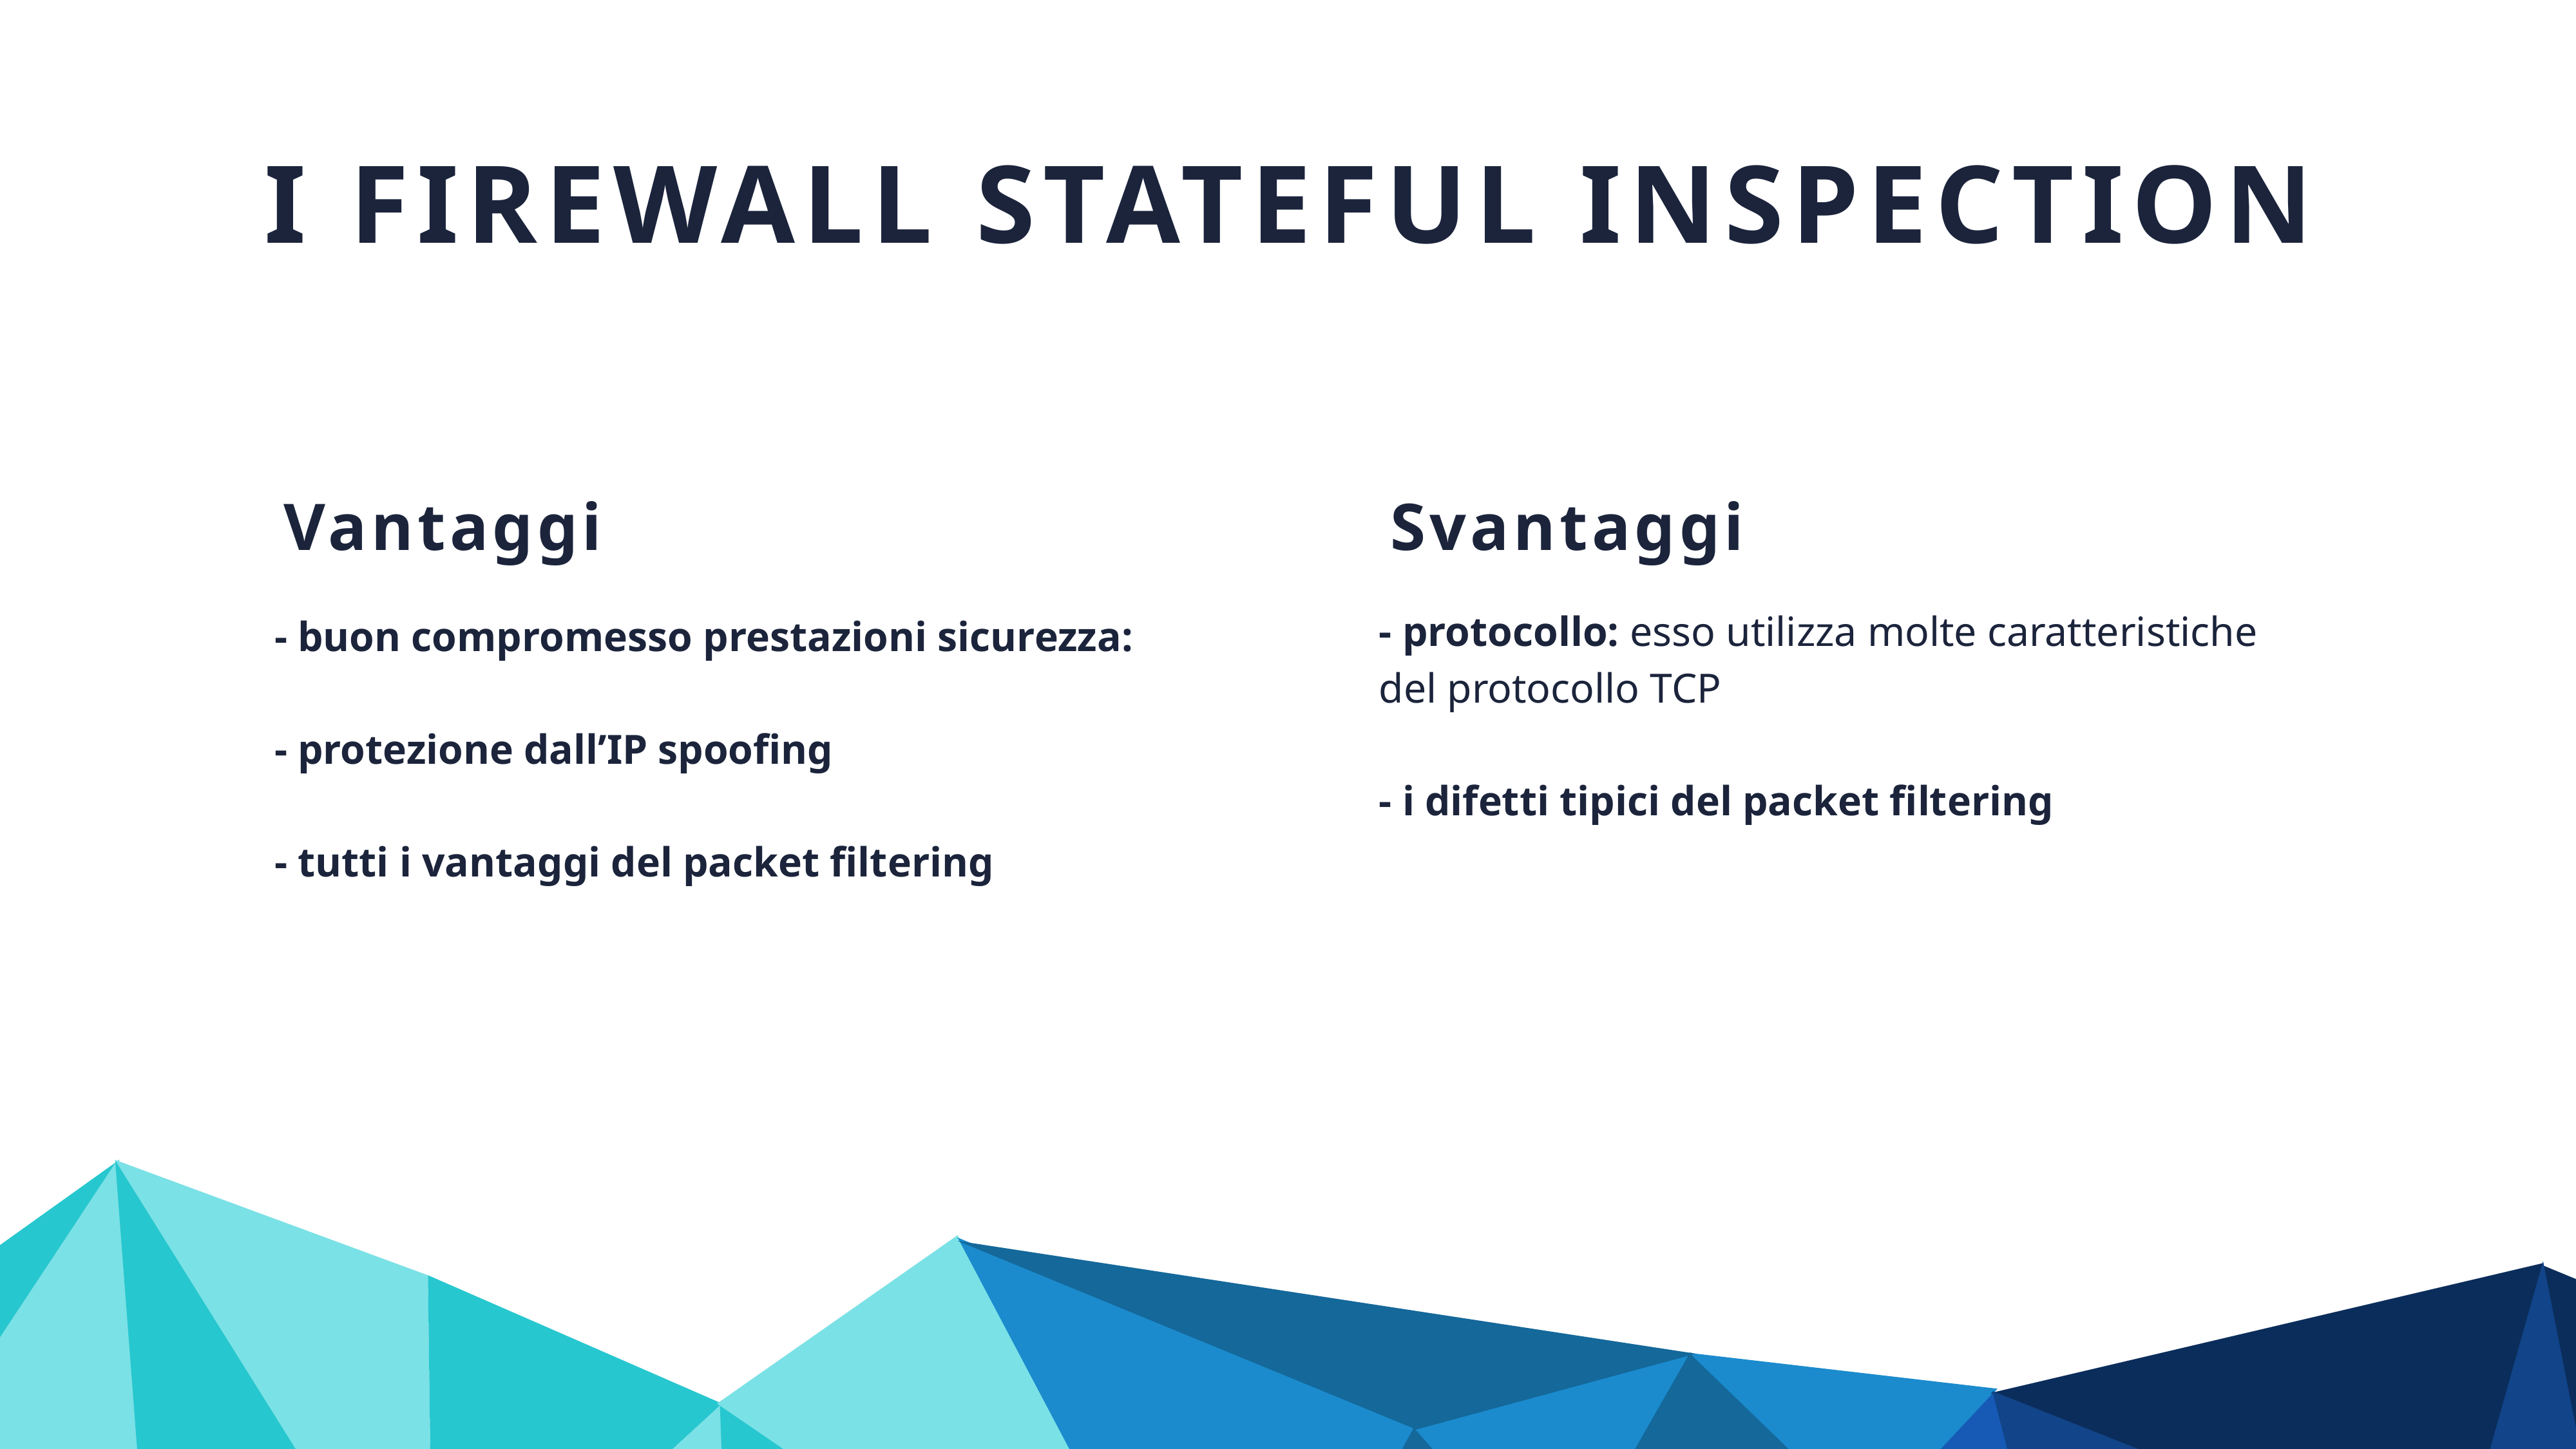

I FIREWALL STATEFUL INSPECTION
Vantaggi
Svantaggi
- protocollo: esso utilizza molte caratteristiche del protocollo TCP
- i difetti tipici del packet filtering
- buon compromesso prestazioni sicurezza:
- protezione dall’IP spoofing
- tutti i vantaggi del packet filtering